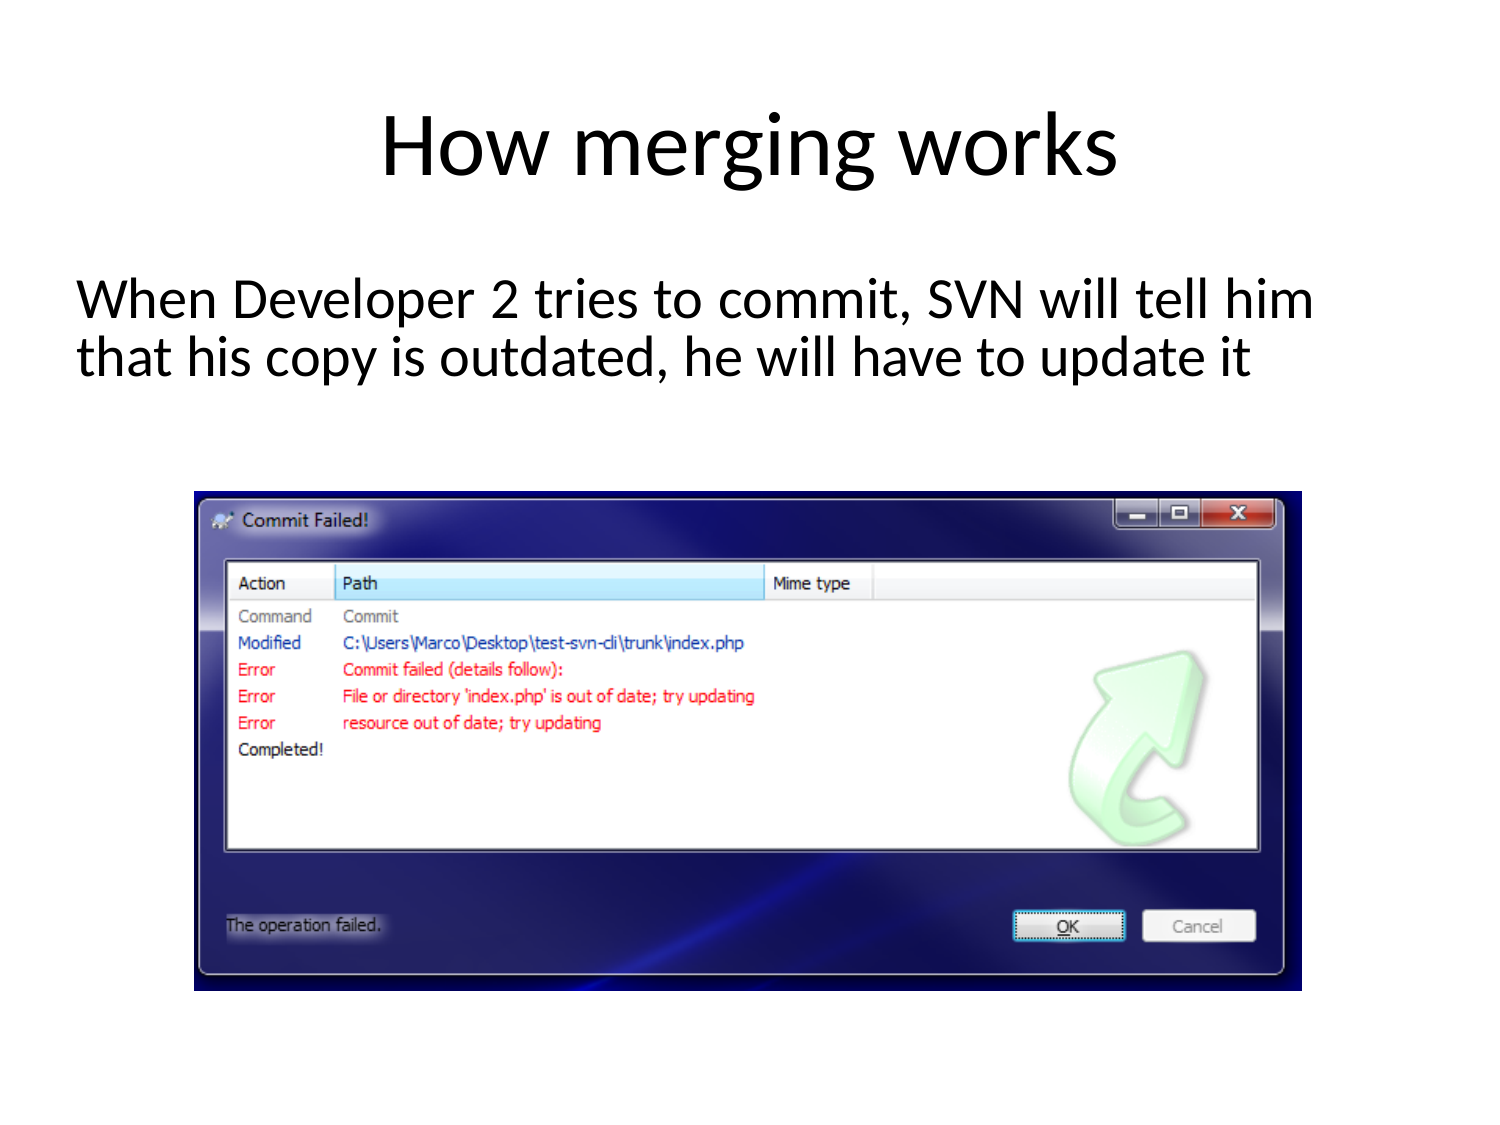

# How merging works
When Developer 2 tries to commit, SVN will tell him that his copy is outdated, he will have to update it